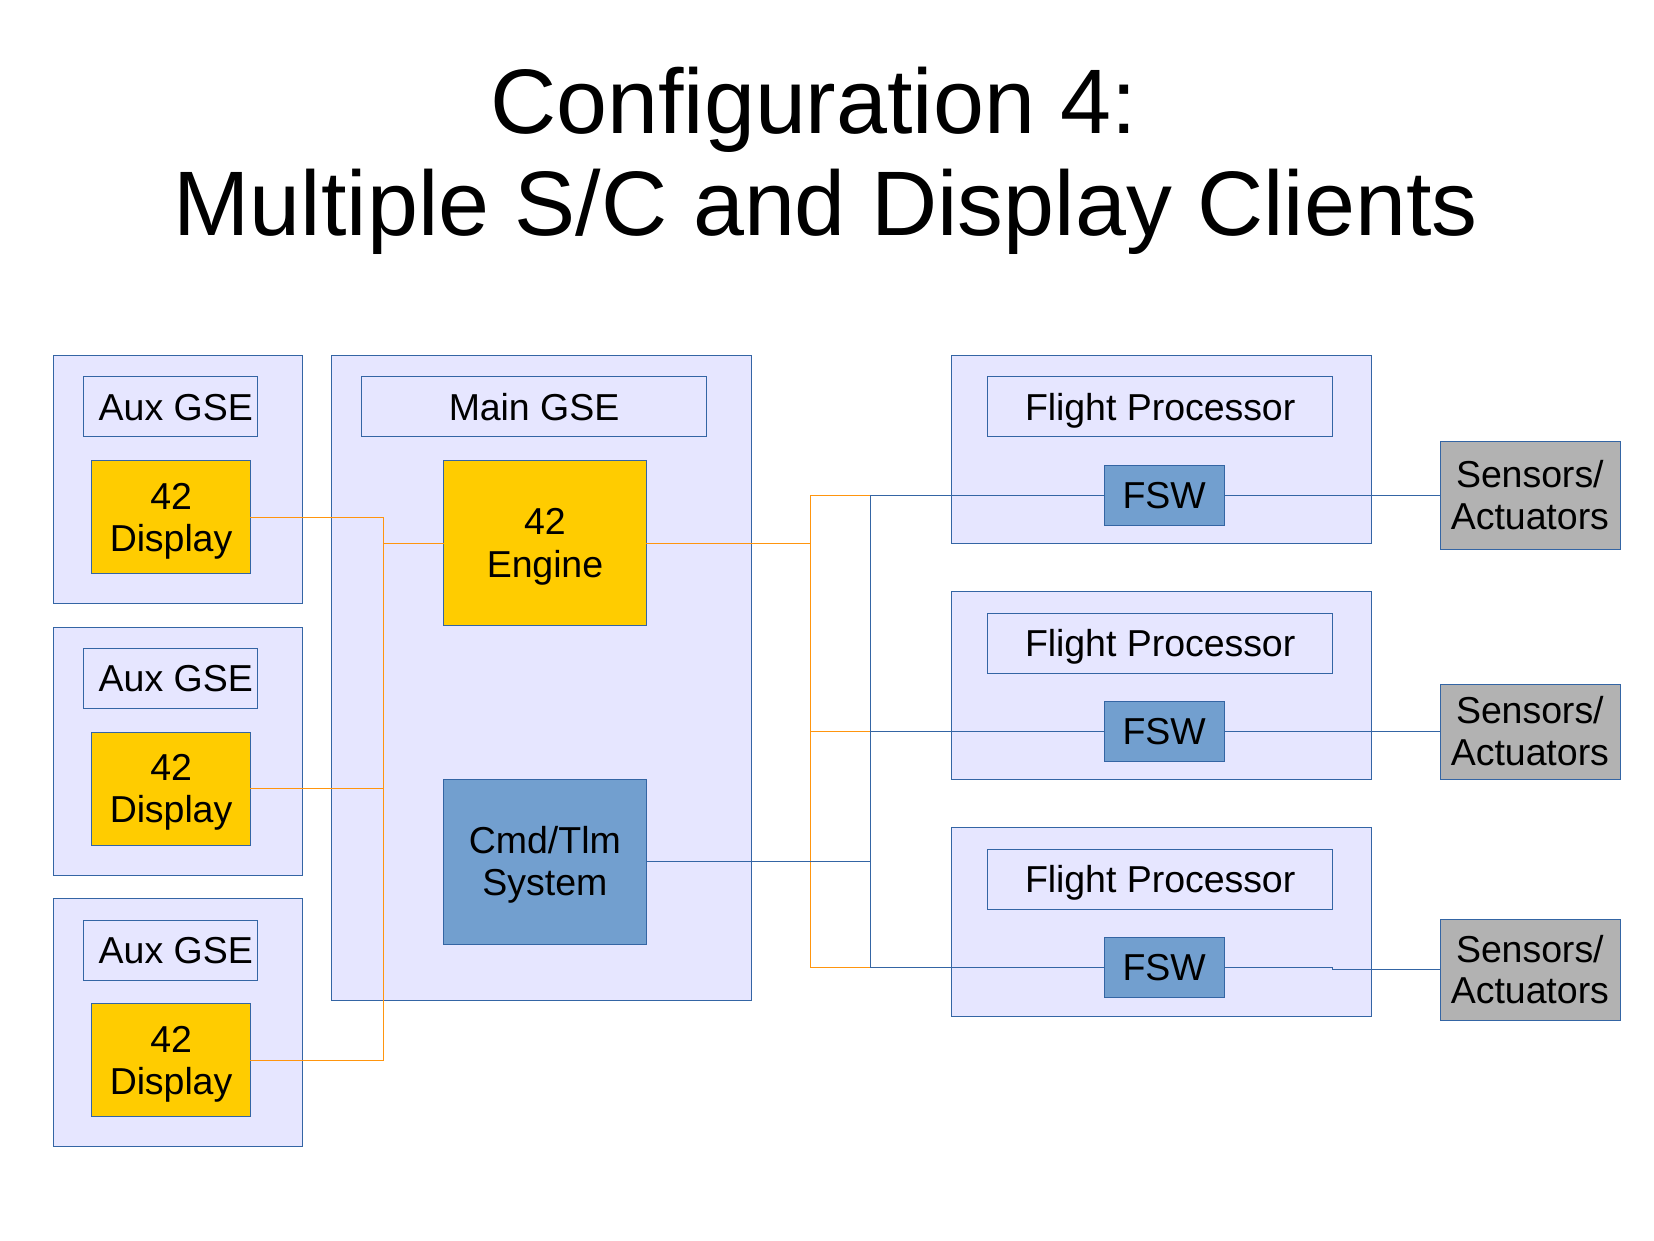

# Configuration 4: Multiple S/C and Display Clients
 Aux GSE
Main GSE
Flight Processor
Sensors/
Actuators
42
Display
42
Engine
FSW
Flight Processor
 Aux GSE
Sensors/
Actuators
FSW
42
Display
Cmd/Tlm
System
Flight Processor
Sensors/
Actuators
 Aux GSE
FSW
42
Display